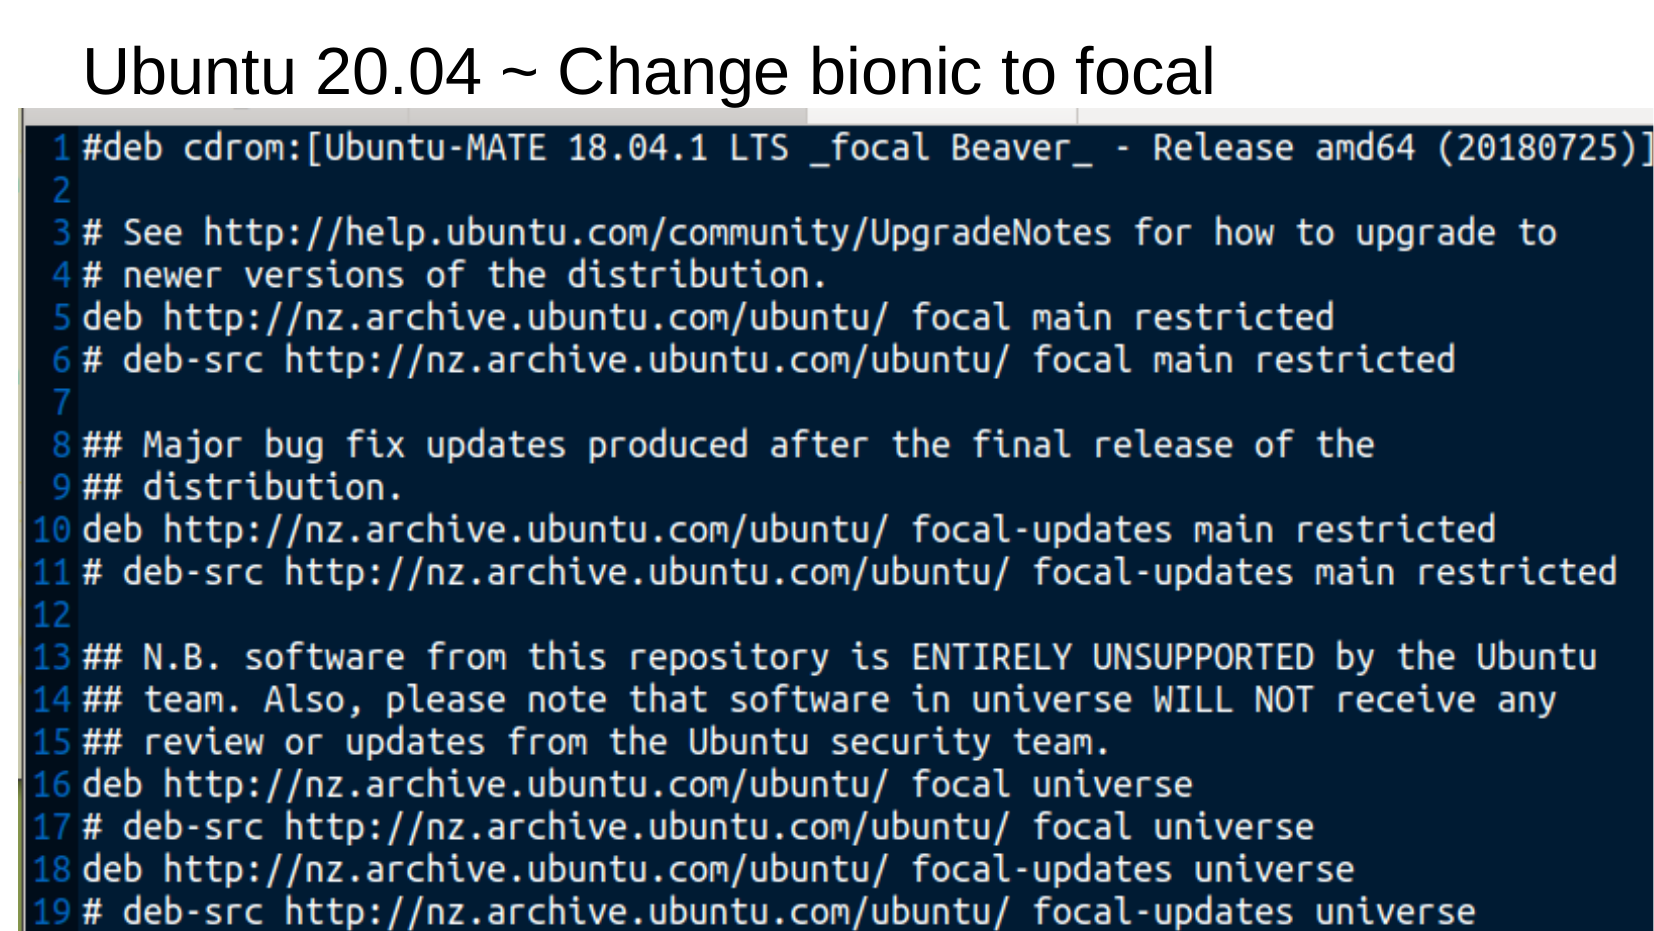

# Ubuntu 20.04 ~ Change bionic to focal